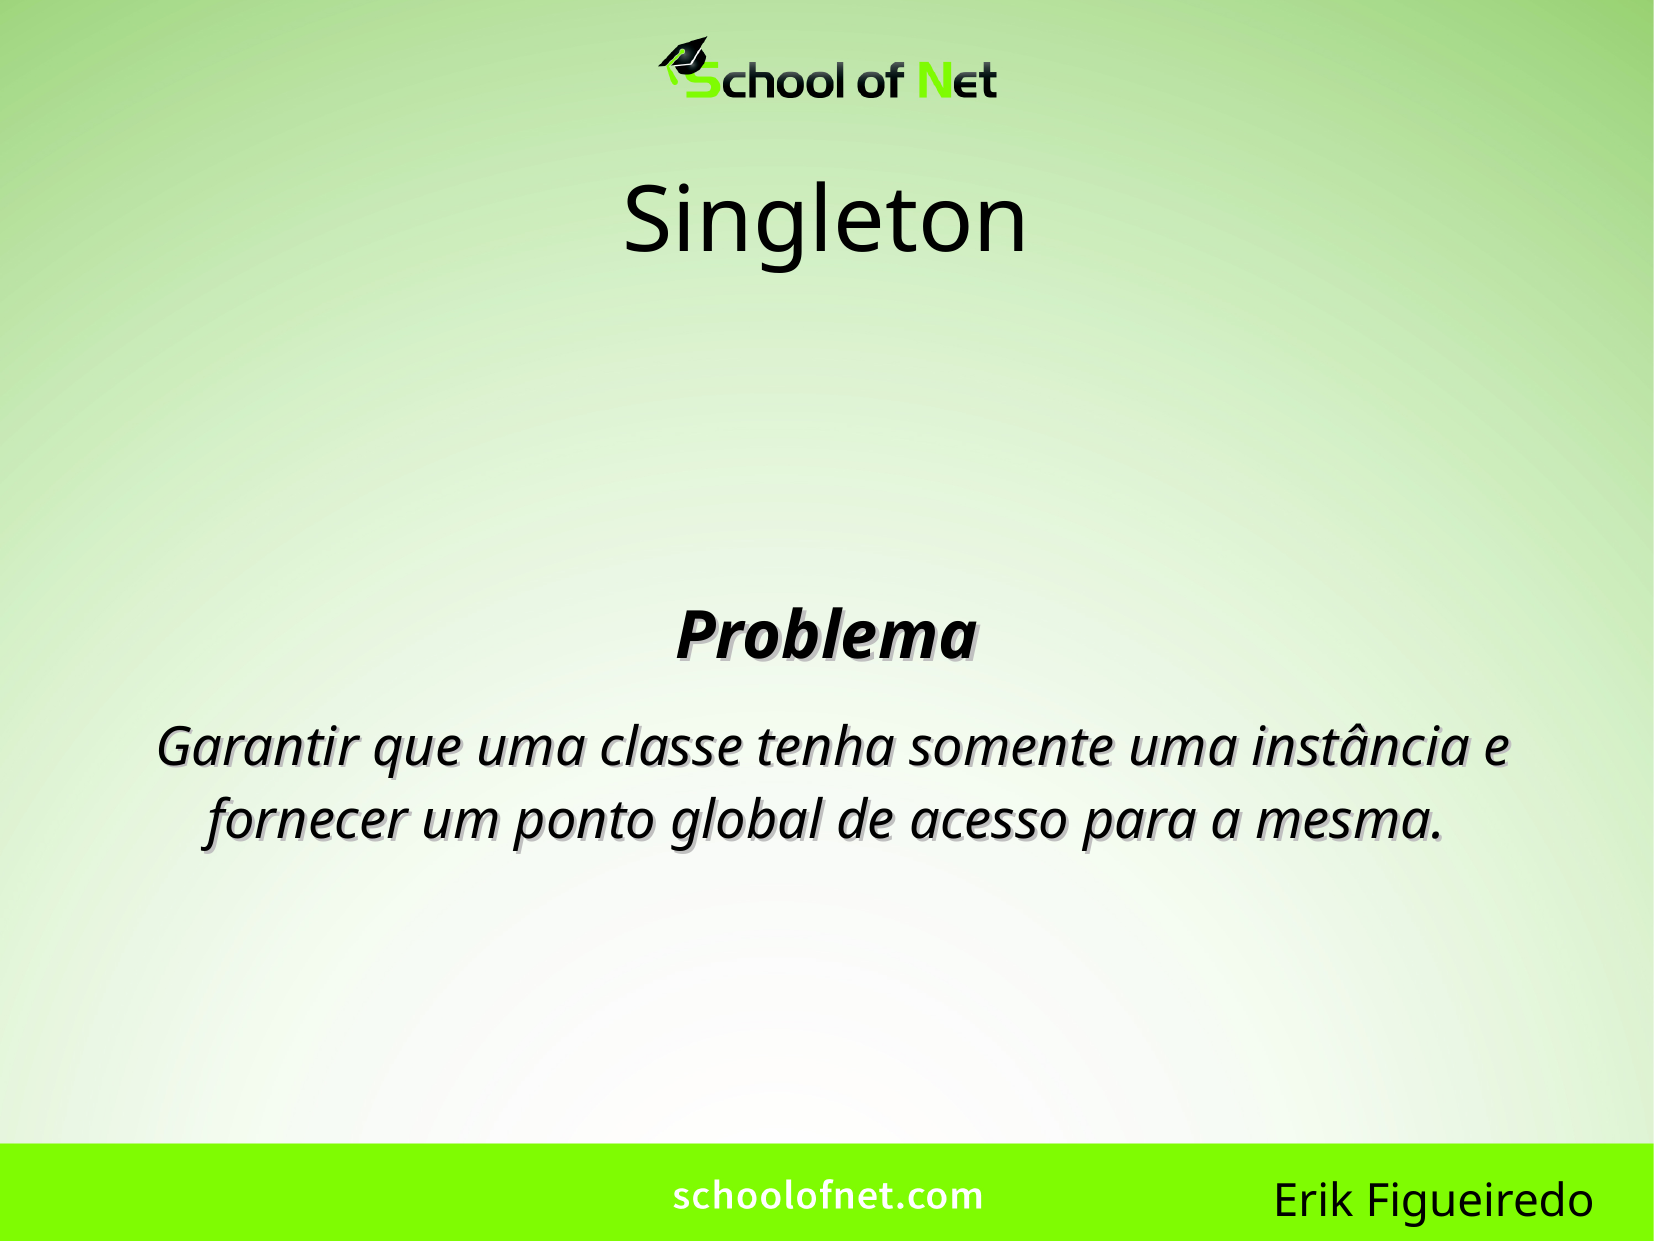

# Singleton
Problema
 Garantir que uma classe tenha somente uma instância e fornecer um ponto global de acesso para a mesma.
Erik Figueiredo